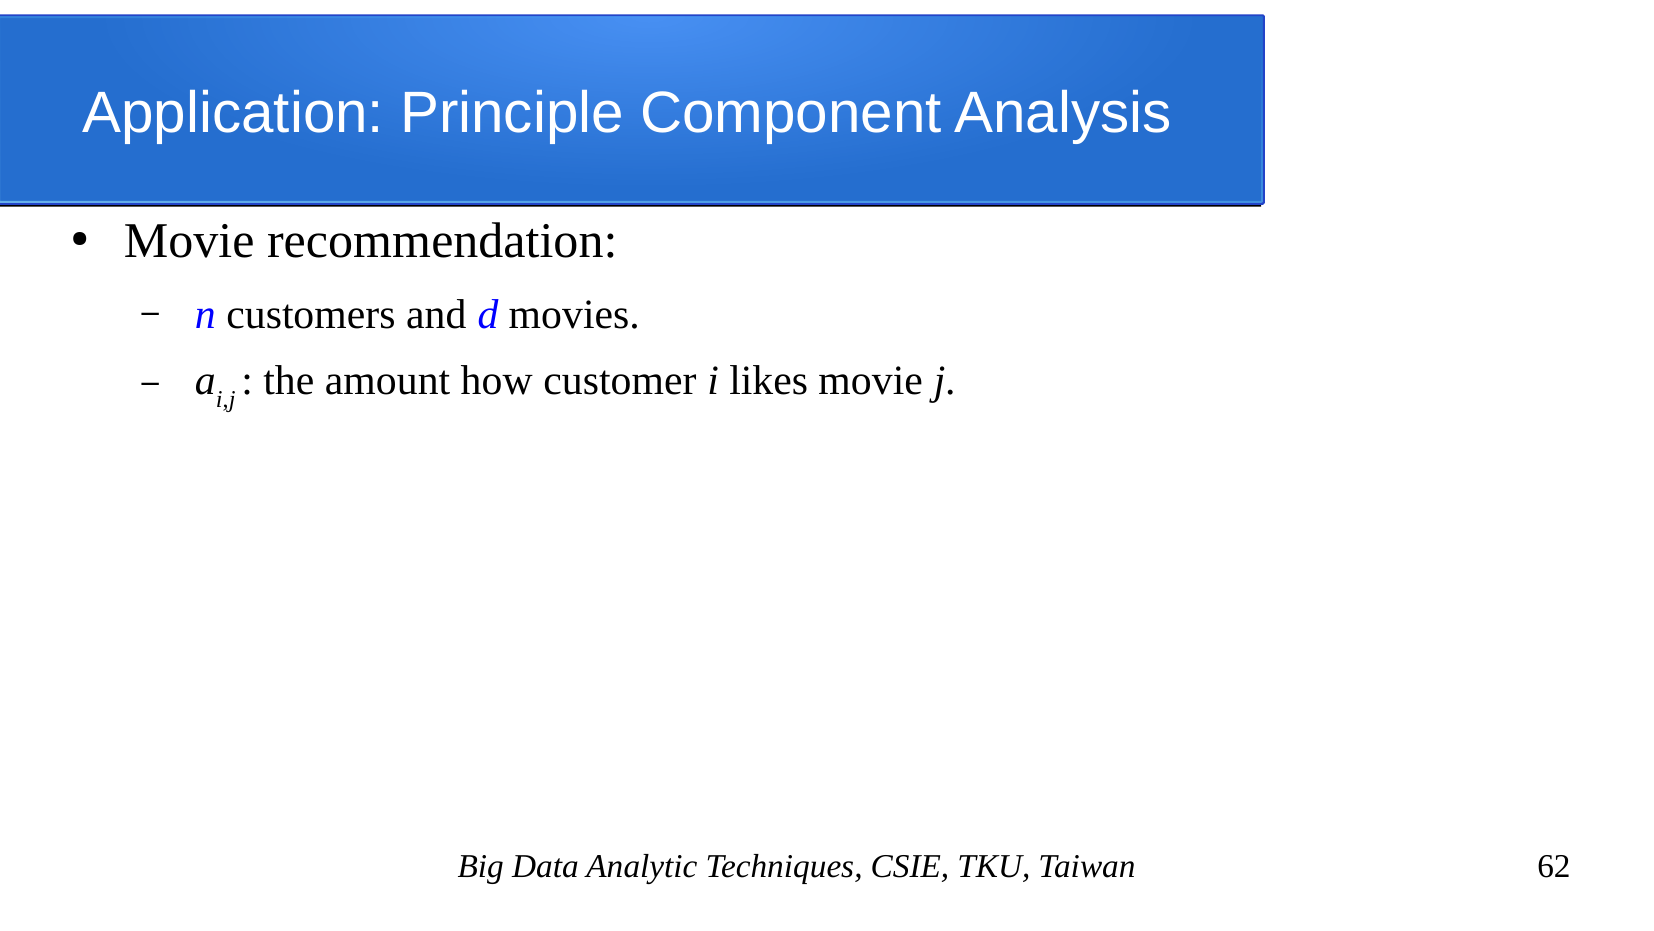

# Application: Principle Component Analysis
Movie recommendation:
n customers and d movies.
ai,j : the amount how customer i likes movie j.
Big Data Analytic Techniques, CSIE, TKU, Taiwan
62